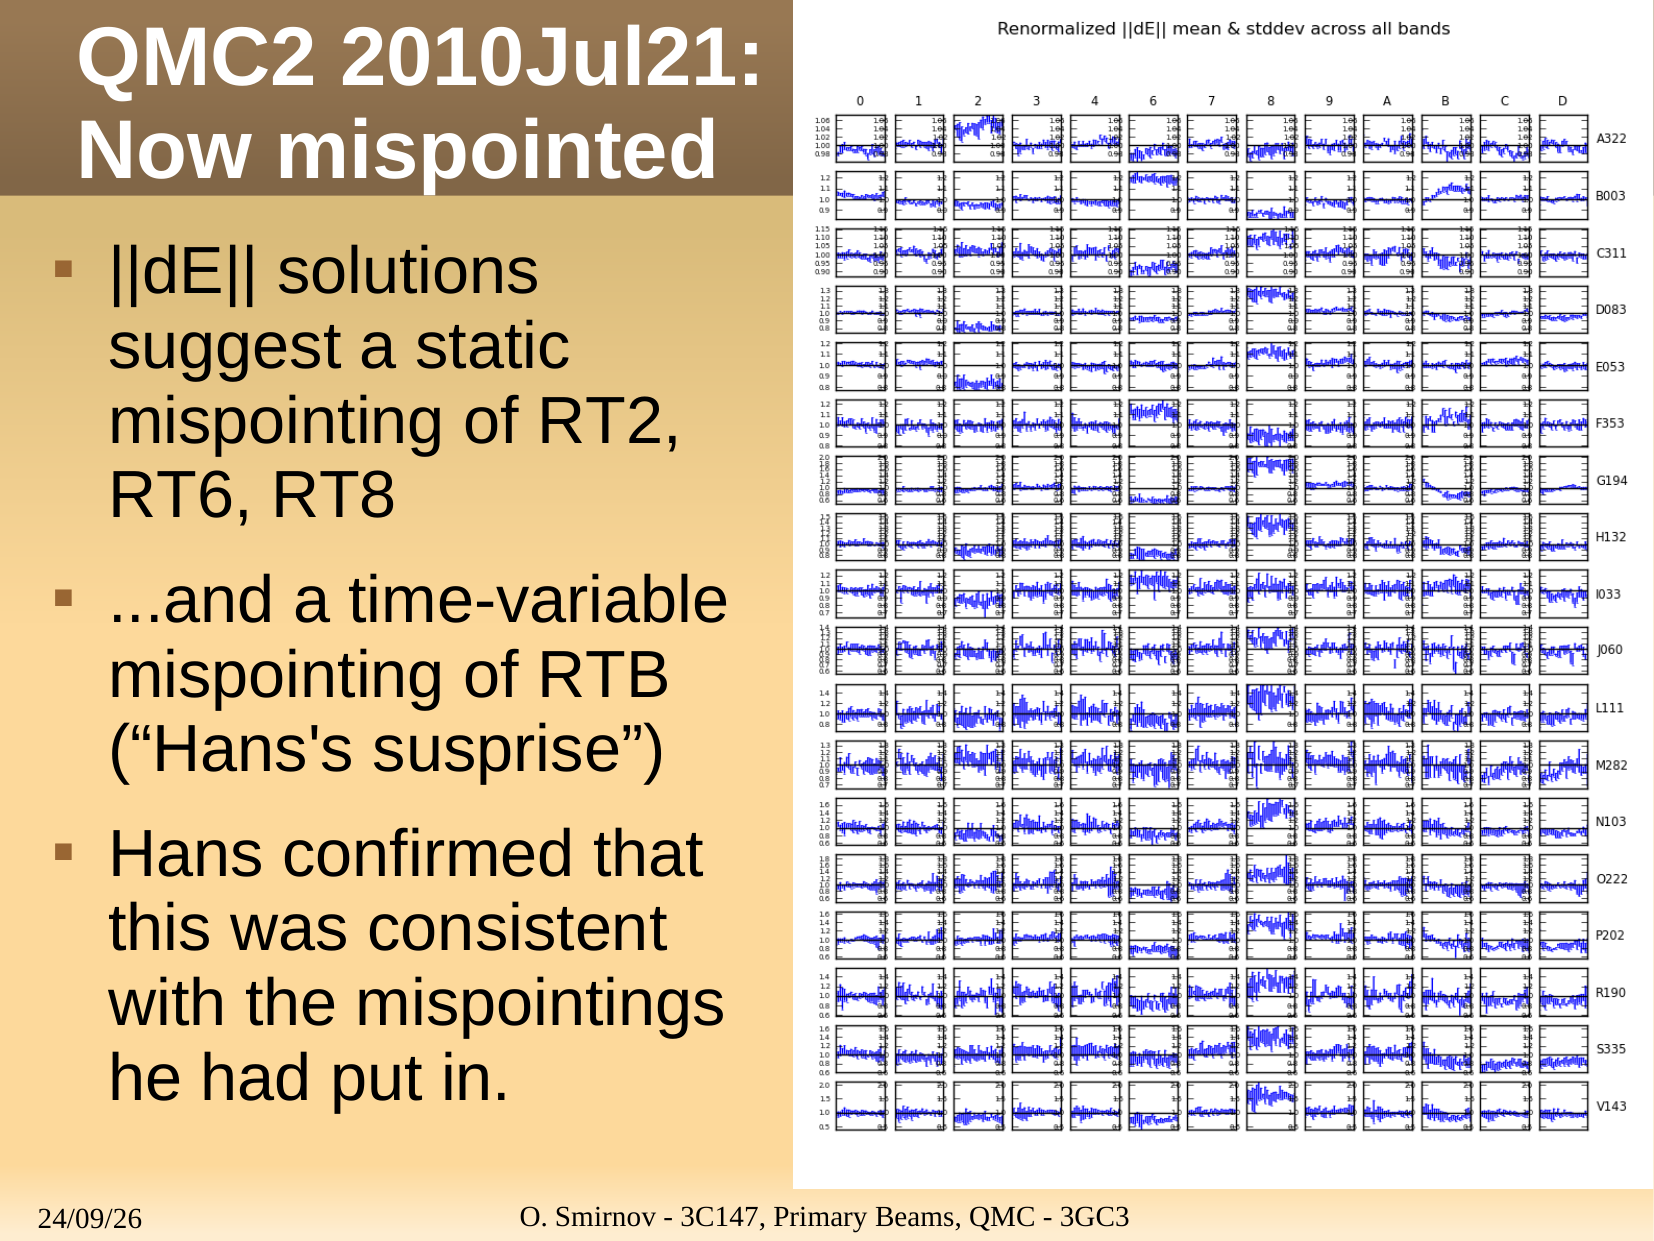

# QMC2 2010Jul21: Now mispointed
||dE|| solutions suggest a static mispointing of RT2, RT6, RT8
...and a time-variable mispointing of RTB
(“Hans's susprise”)
Hans confirmed that this was consistent with the mispointings he had put in.
O. Smirnov - 3C147, Primary Beams, QMC - 3GC3